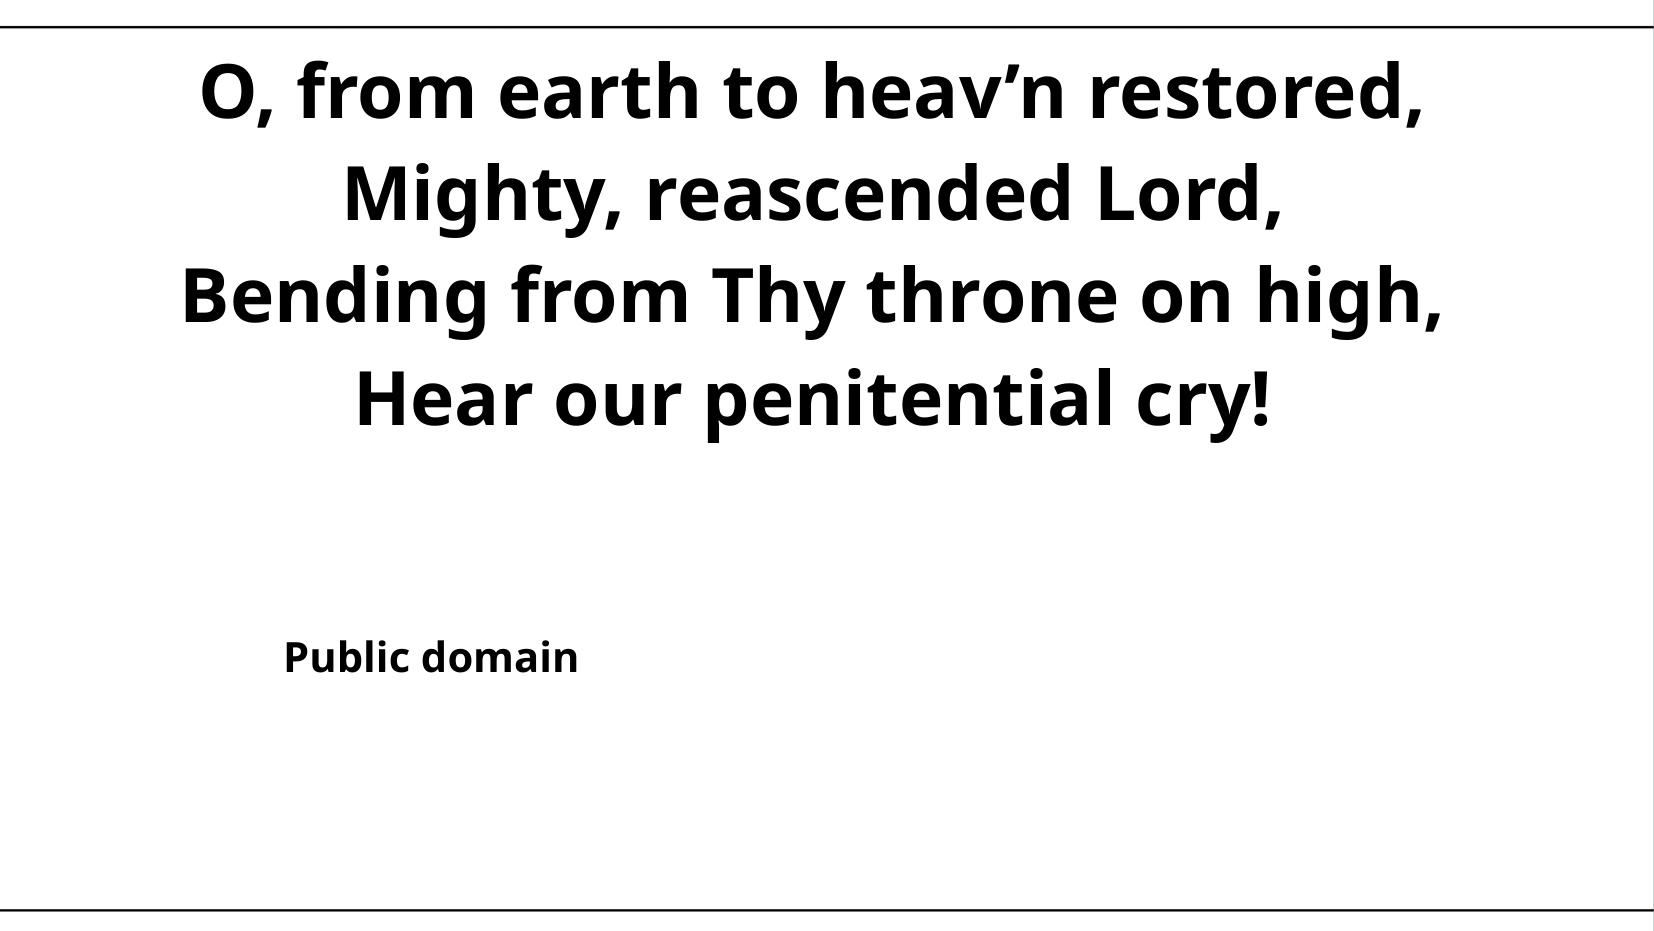

O, from earth to heav’n restored,
Mighty, reascended Lord,
Bending from Thy throne on high,
Hear our penitential cry!
 Public domain